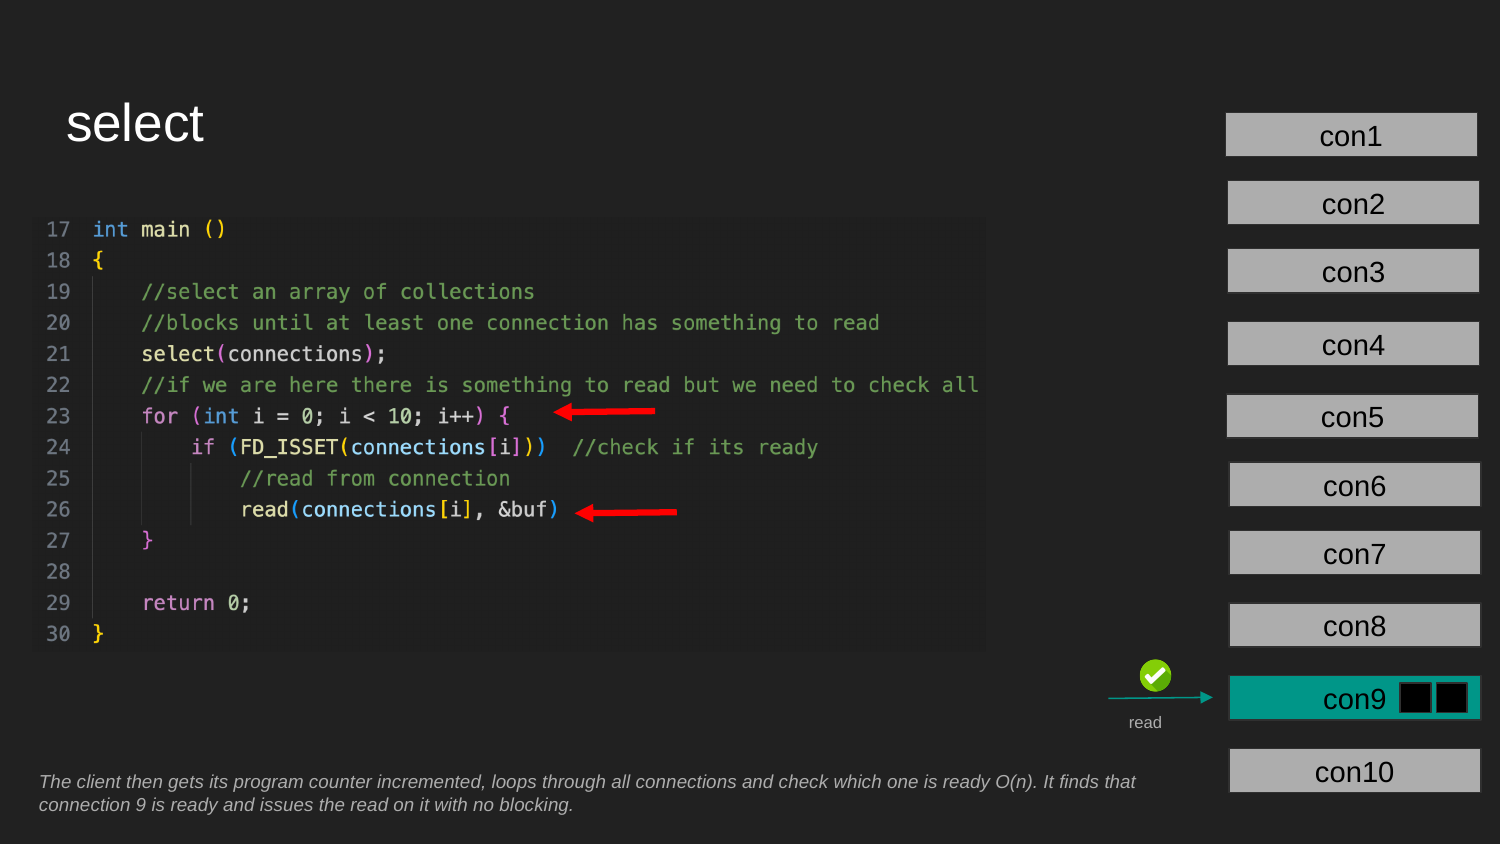

# select
con1
con2
con3
con4
con5
con6
con7
con8
con9
read
con10
The client then gets its program counter incremented, loops through all connections and check which one is ready O(n). It finds that connection 9 is ready and issues the read on it with no blocking.